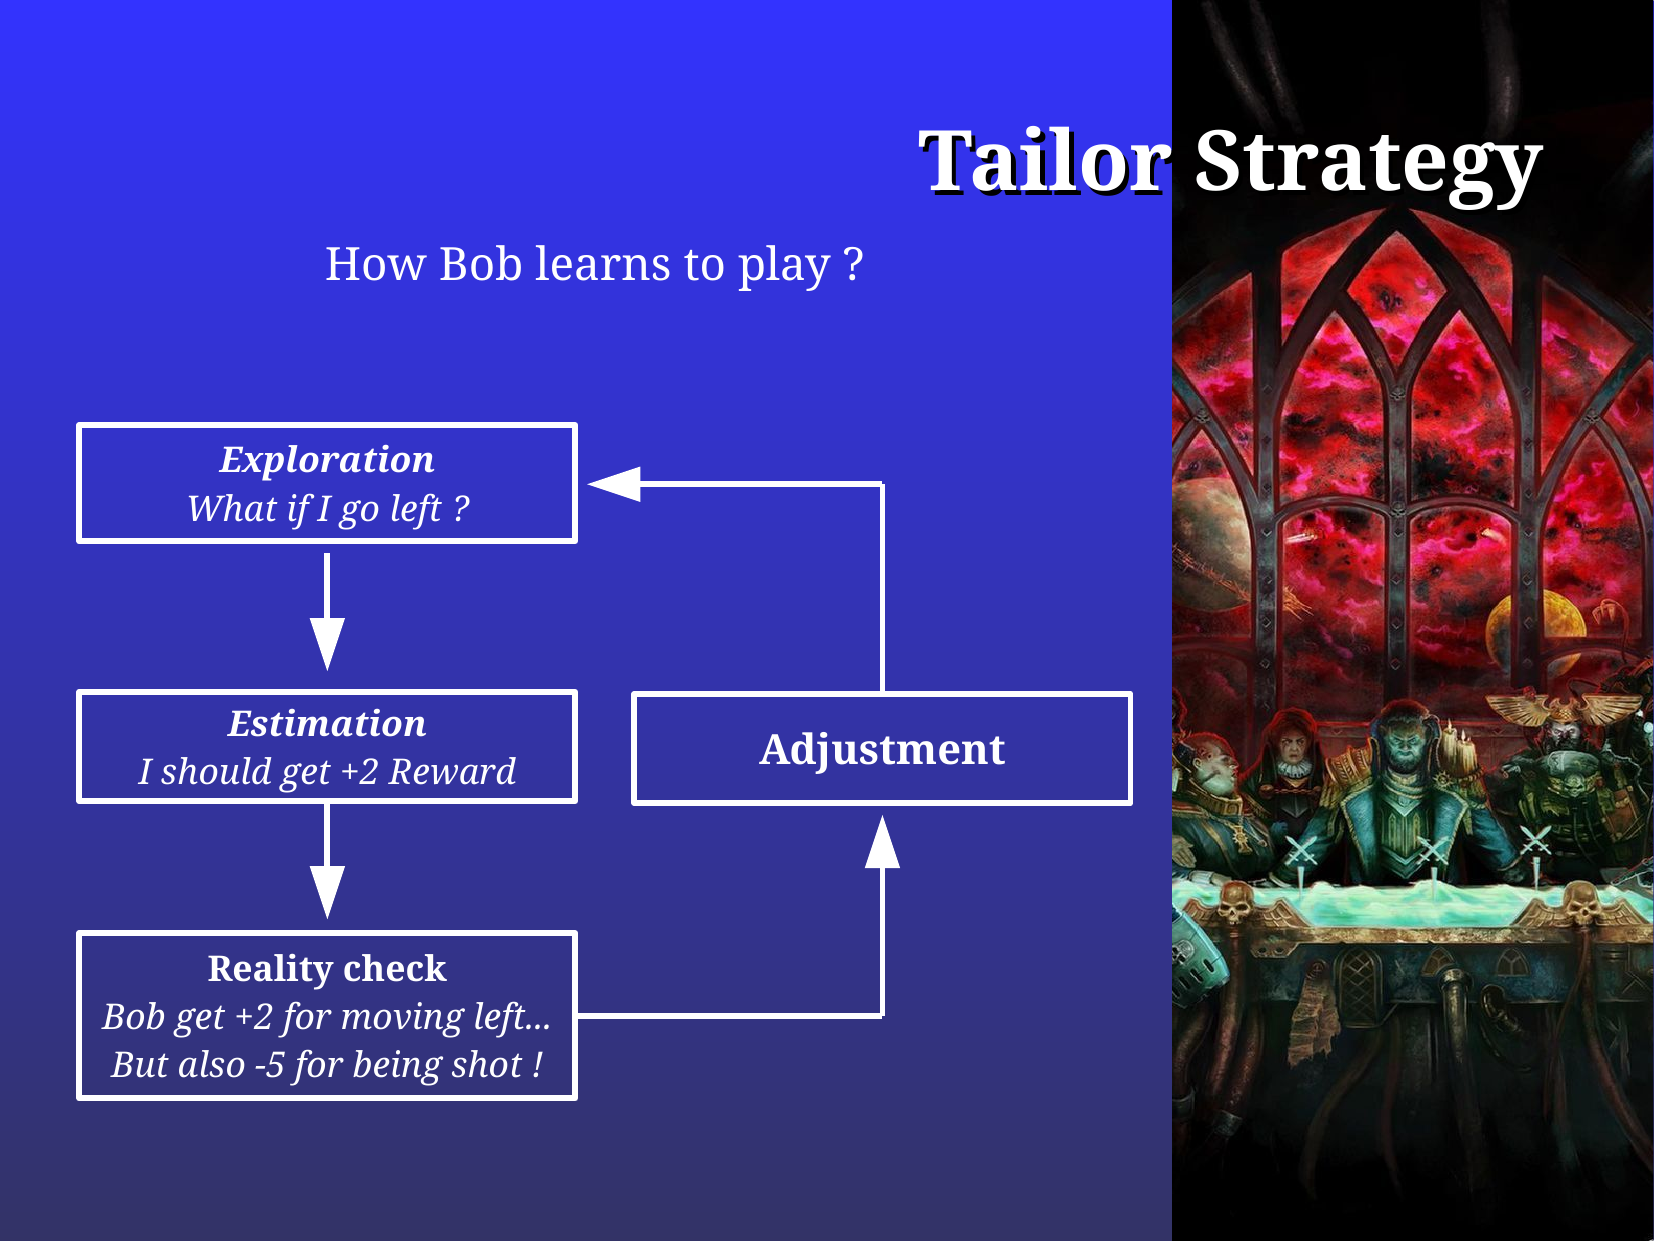

Tailor Strategy
How Bob learns to play ?
Exploration
What if I go left ?
Estimation
I should get +2 Reward
Adjustment
Reality check
Bob get +2 for moving left...
But also -5 for being shot !